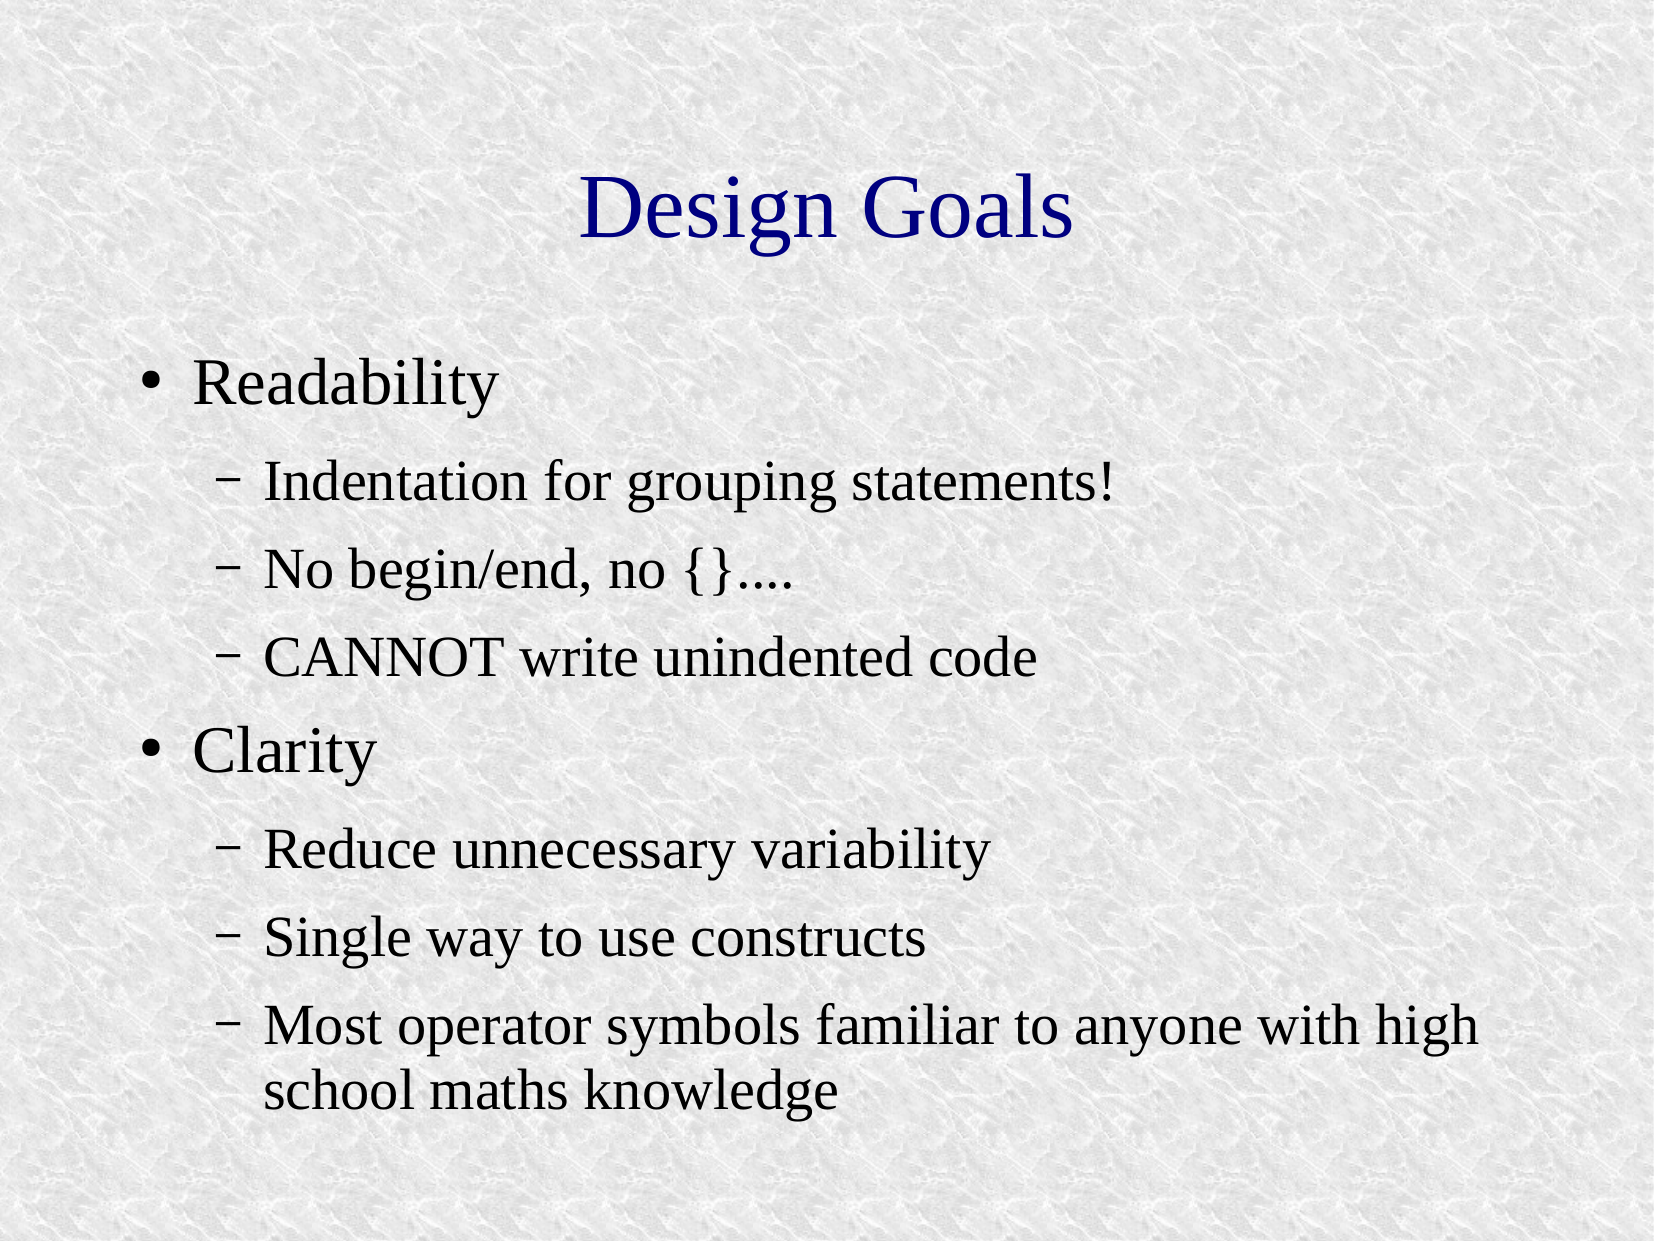

# Design Goals
Readability
Indentation for grouping statements!
No begin/end, no {}....
CANNOT write unindented code
Clarity
Reduce unnecessary variability
Single way to use constructs
Most operator symbols familiar to anyone with high school maths knowledge